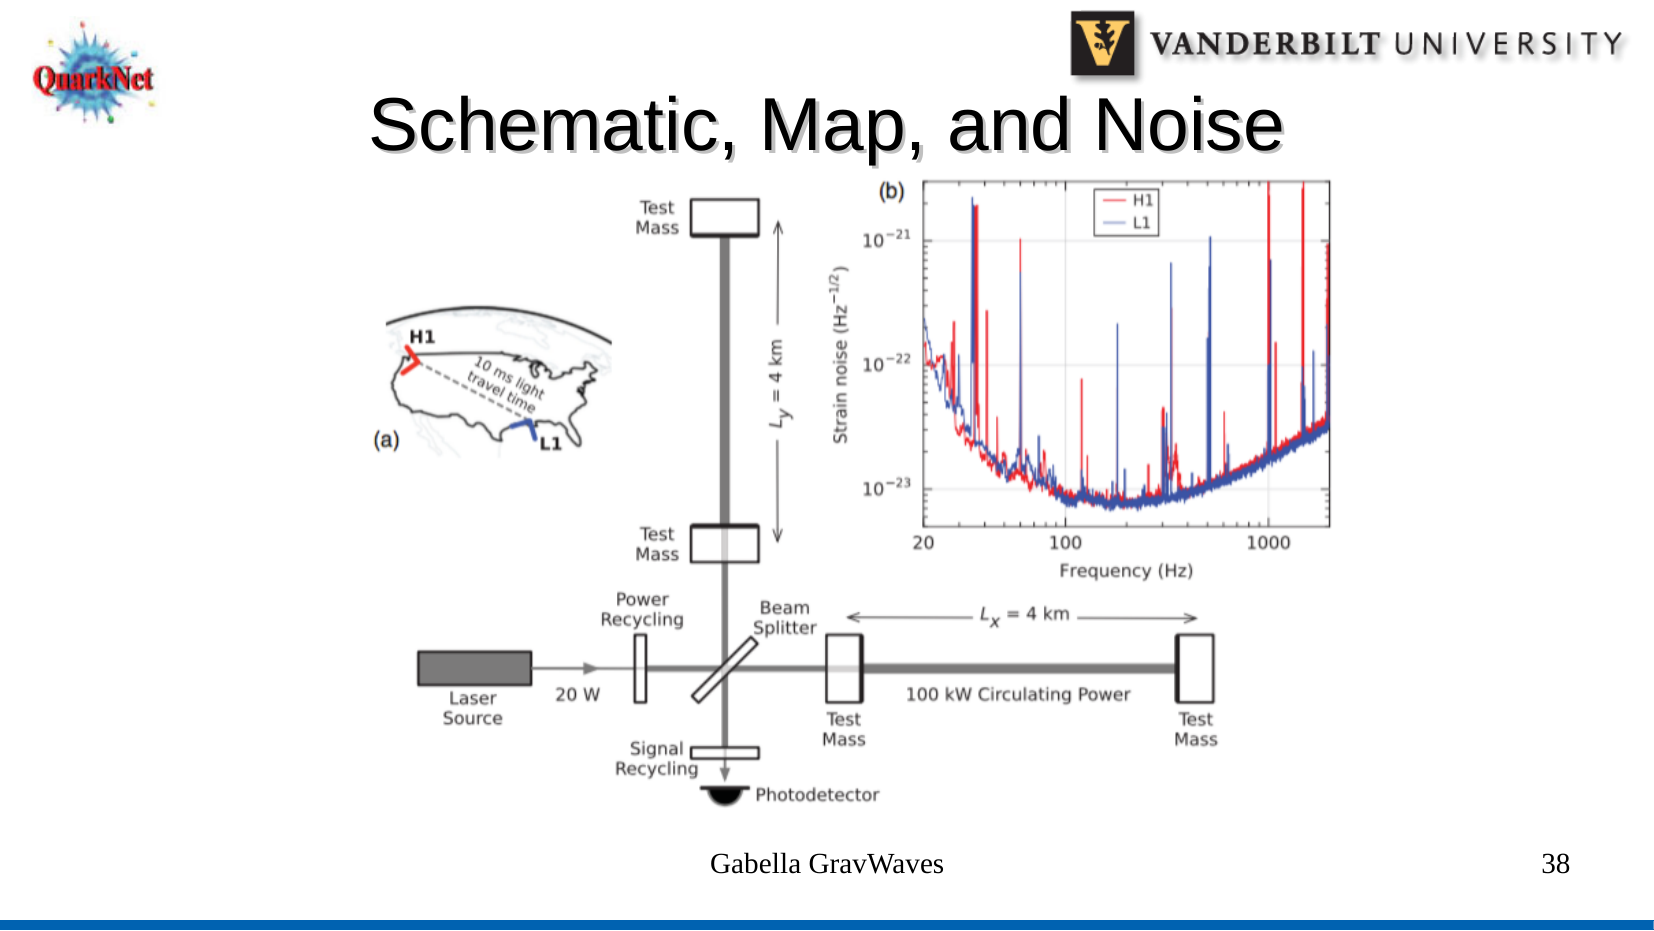

# Schematic, Map, and Noise
Gabella GravWaves
38